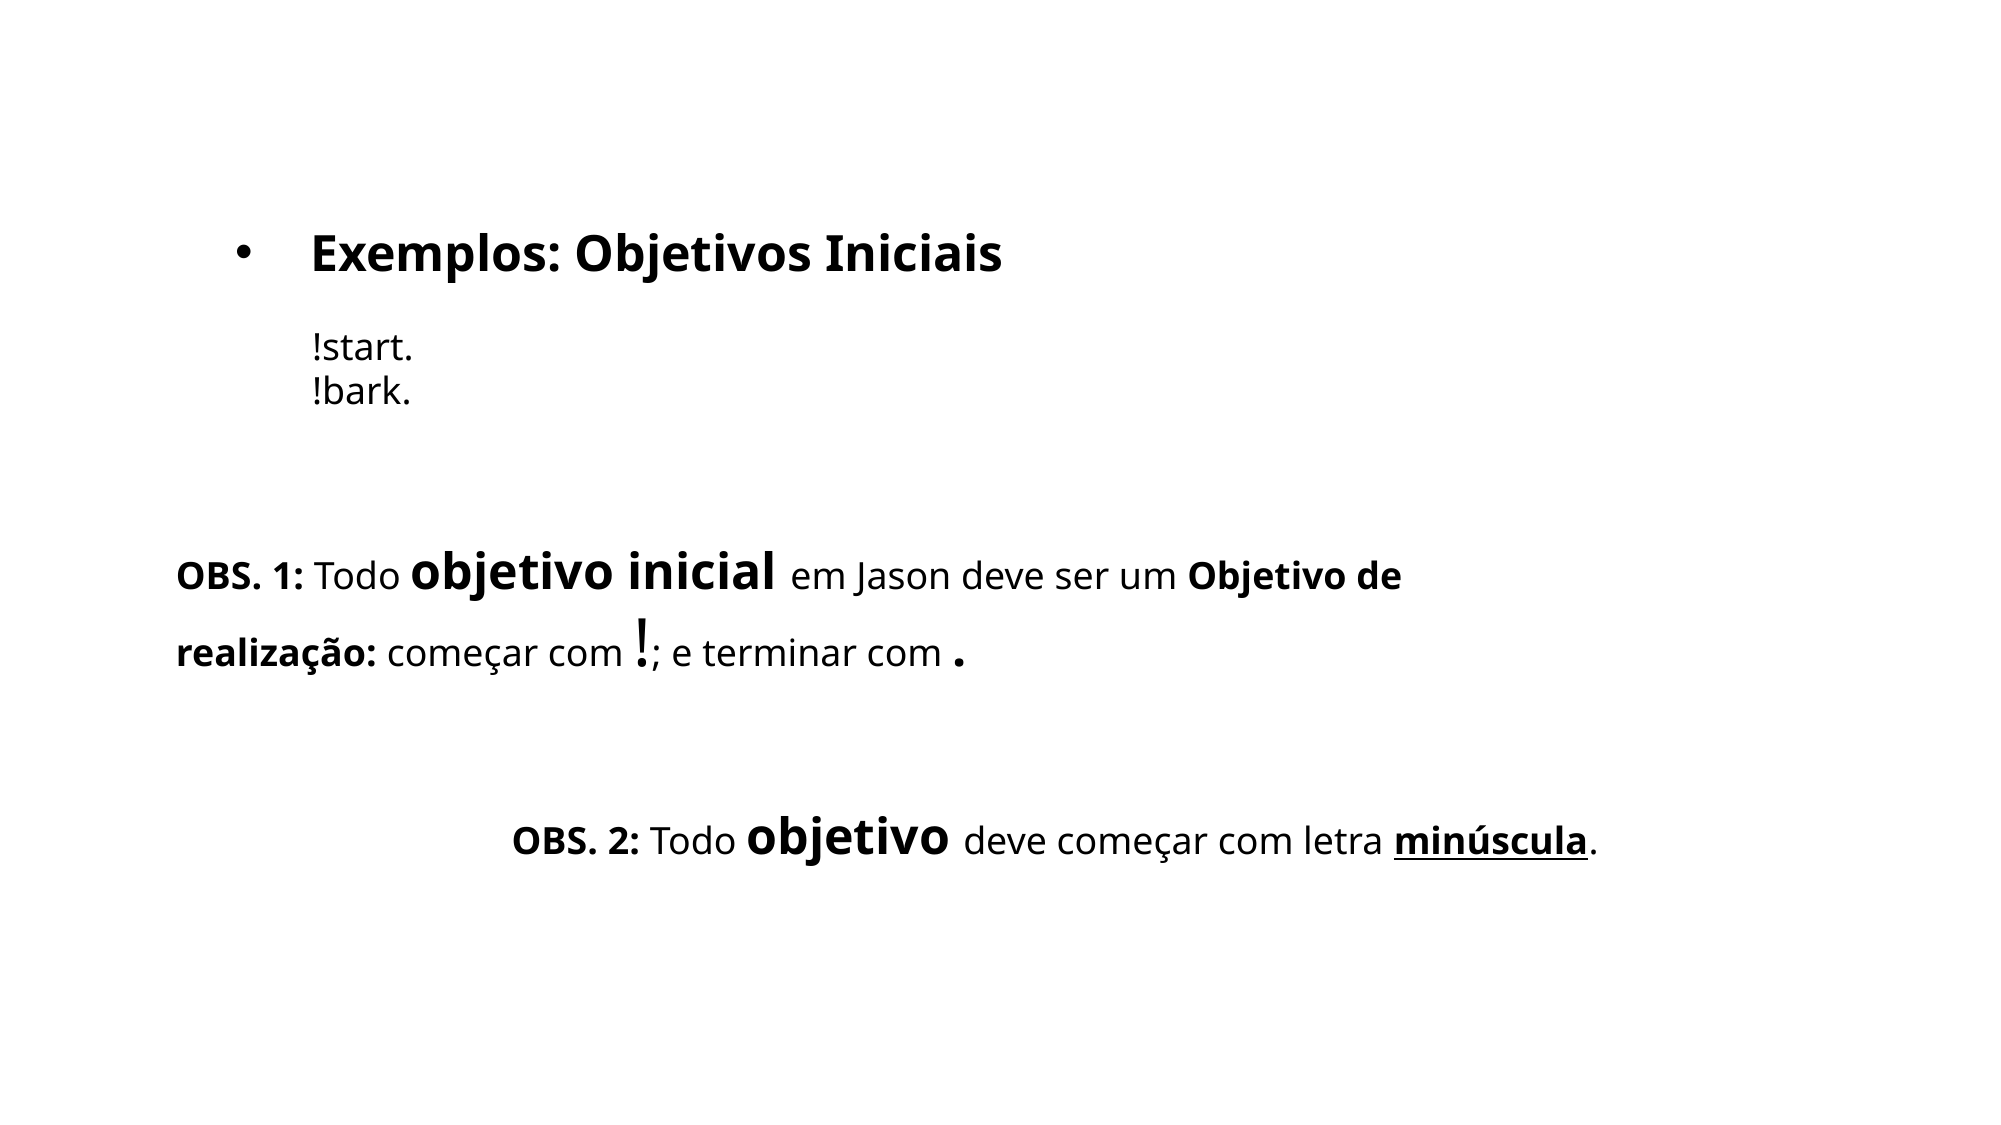

Jason Framework: Objetivos
Exemplos: Objetivos Iniciais
!start.
!bark.
OBS. 1: Todo objetivo inicial em Jason deve ser um Objetivo de realização: começar com !; e terminar com .
OBS. 2: Todo objetivo deve começar com letra minúscula.